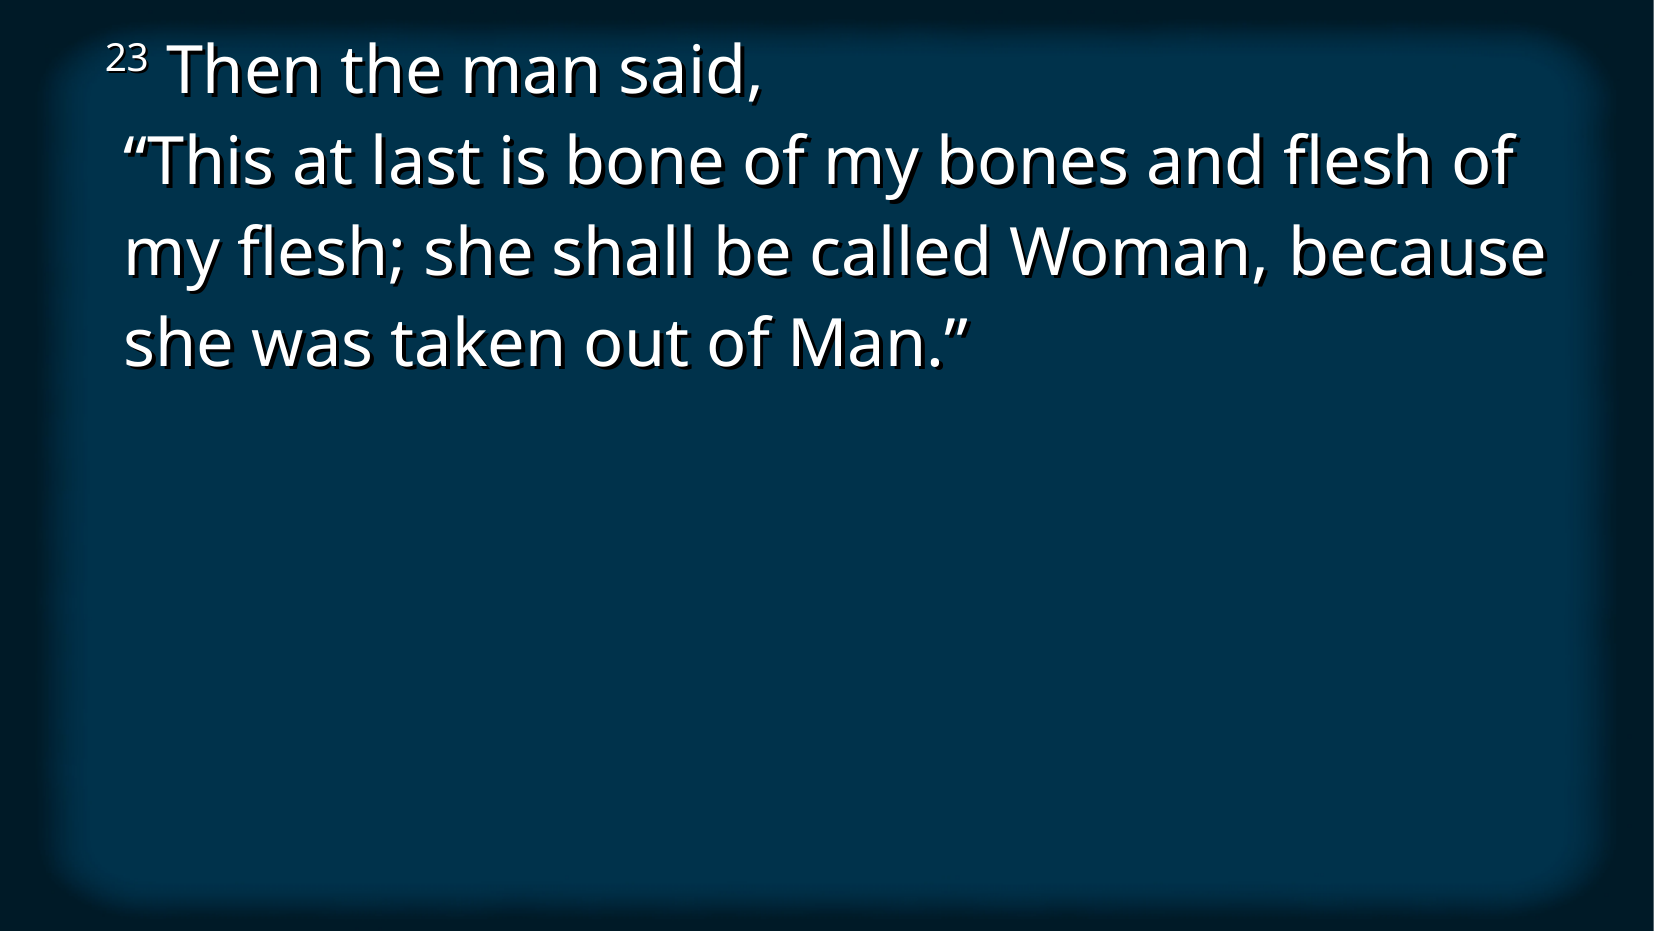

23 Then the man said,
“This at last is bone of my bones and flesh of my flesh; she shall be called Woman, because she was taken out of Man.”